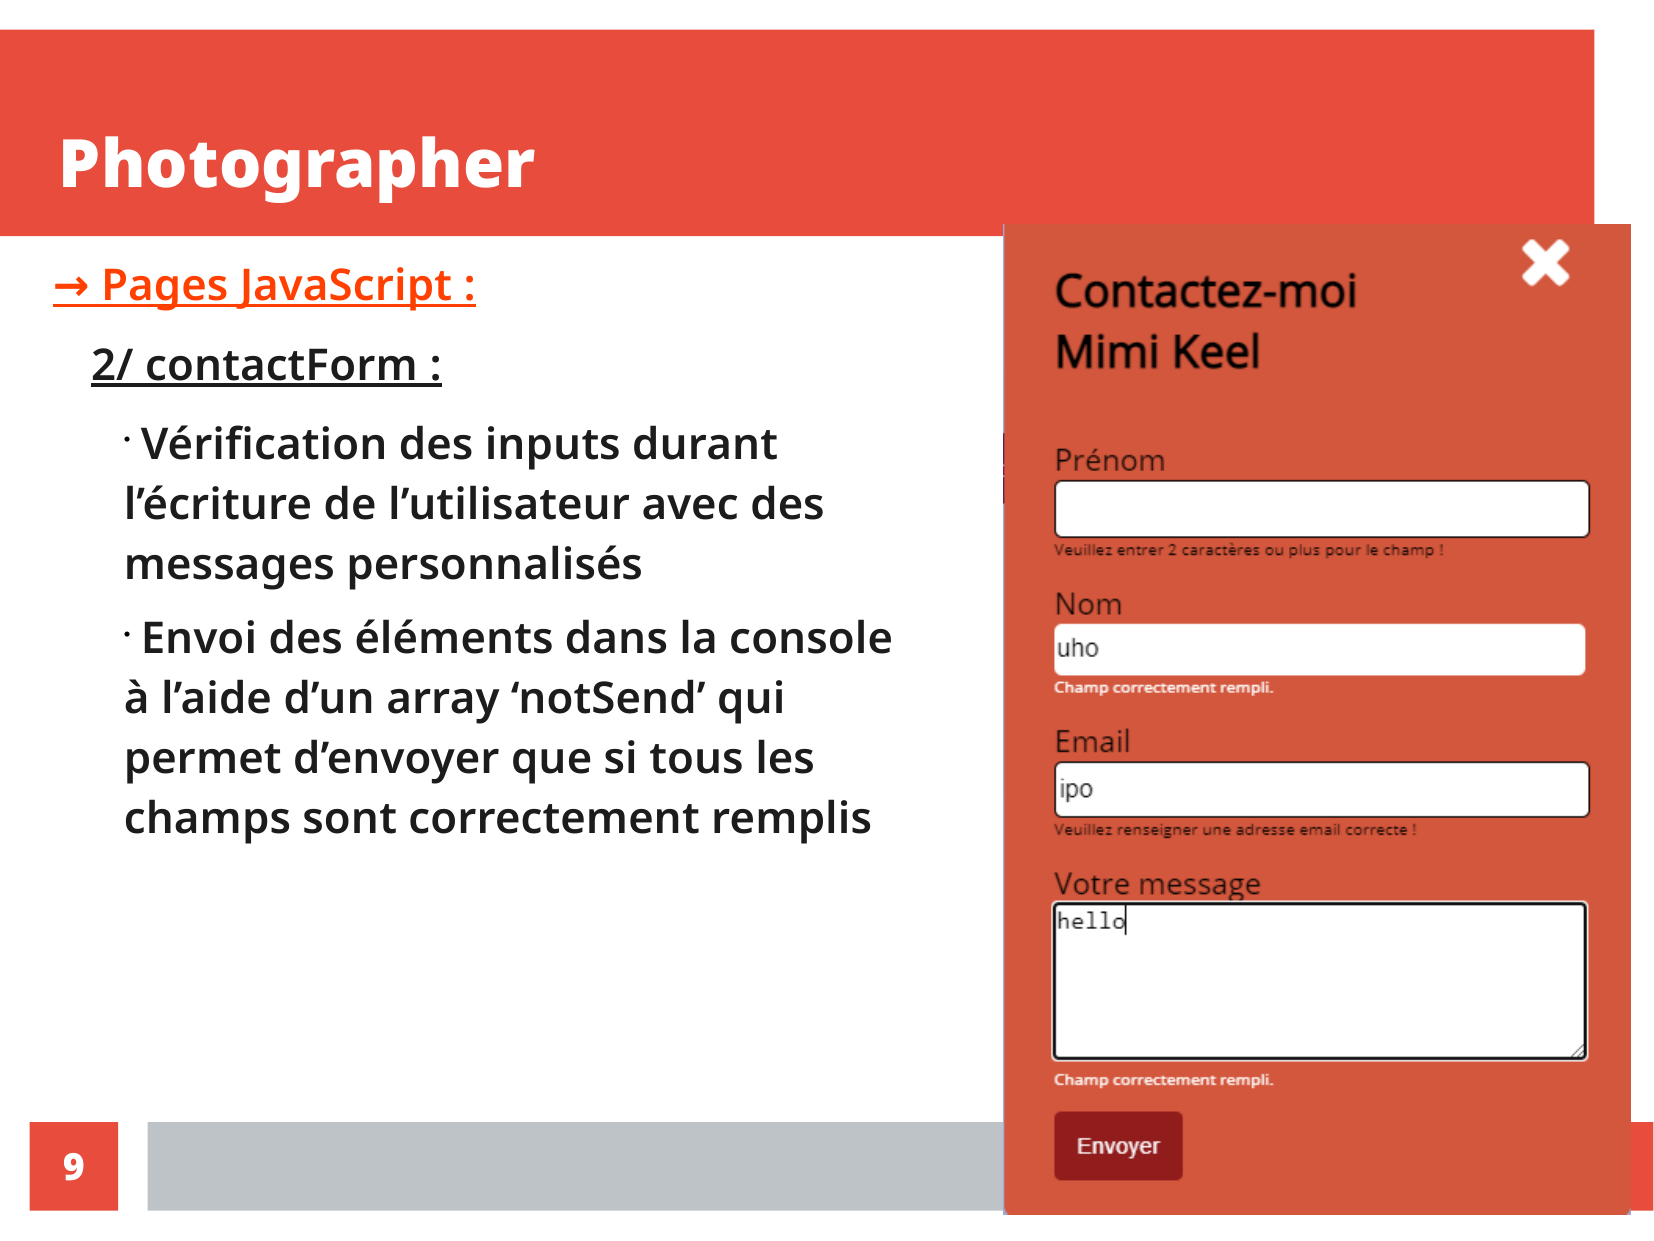

# Photographer
→ Pages JavaScript :
2/ contactForm :
 Vérification des inputs durant l’écriture de l’utilisateur avec des messages personnalisés
 Envoi des éléments dans la console à l’aide d’un array ‘notSend’ qui permet d’envoyer que si tous les champs sont correctement remplis
9